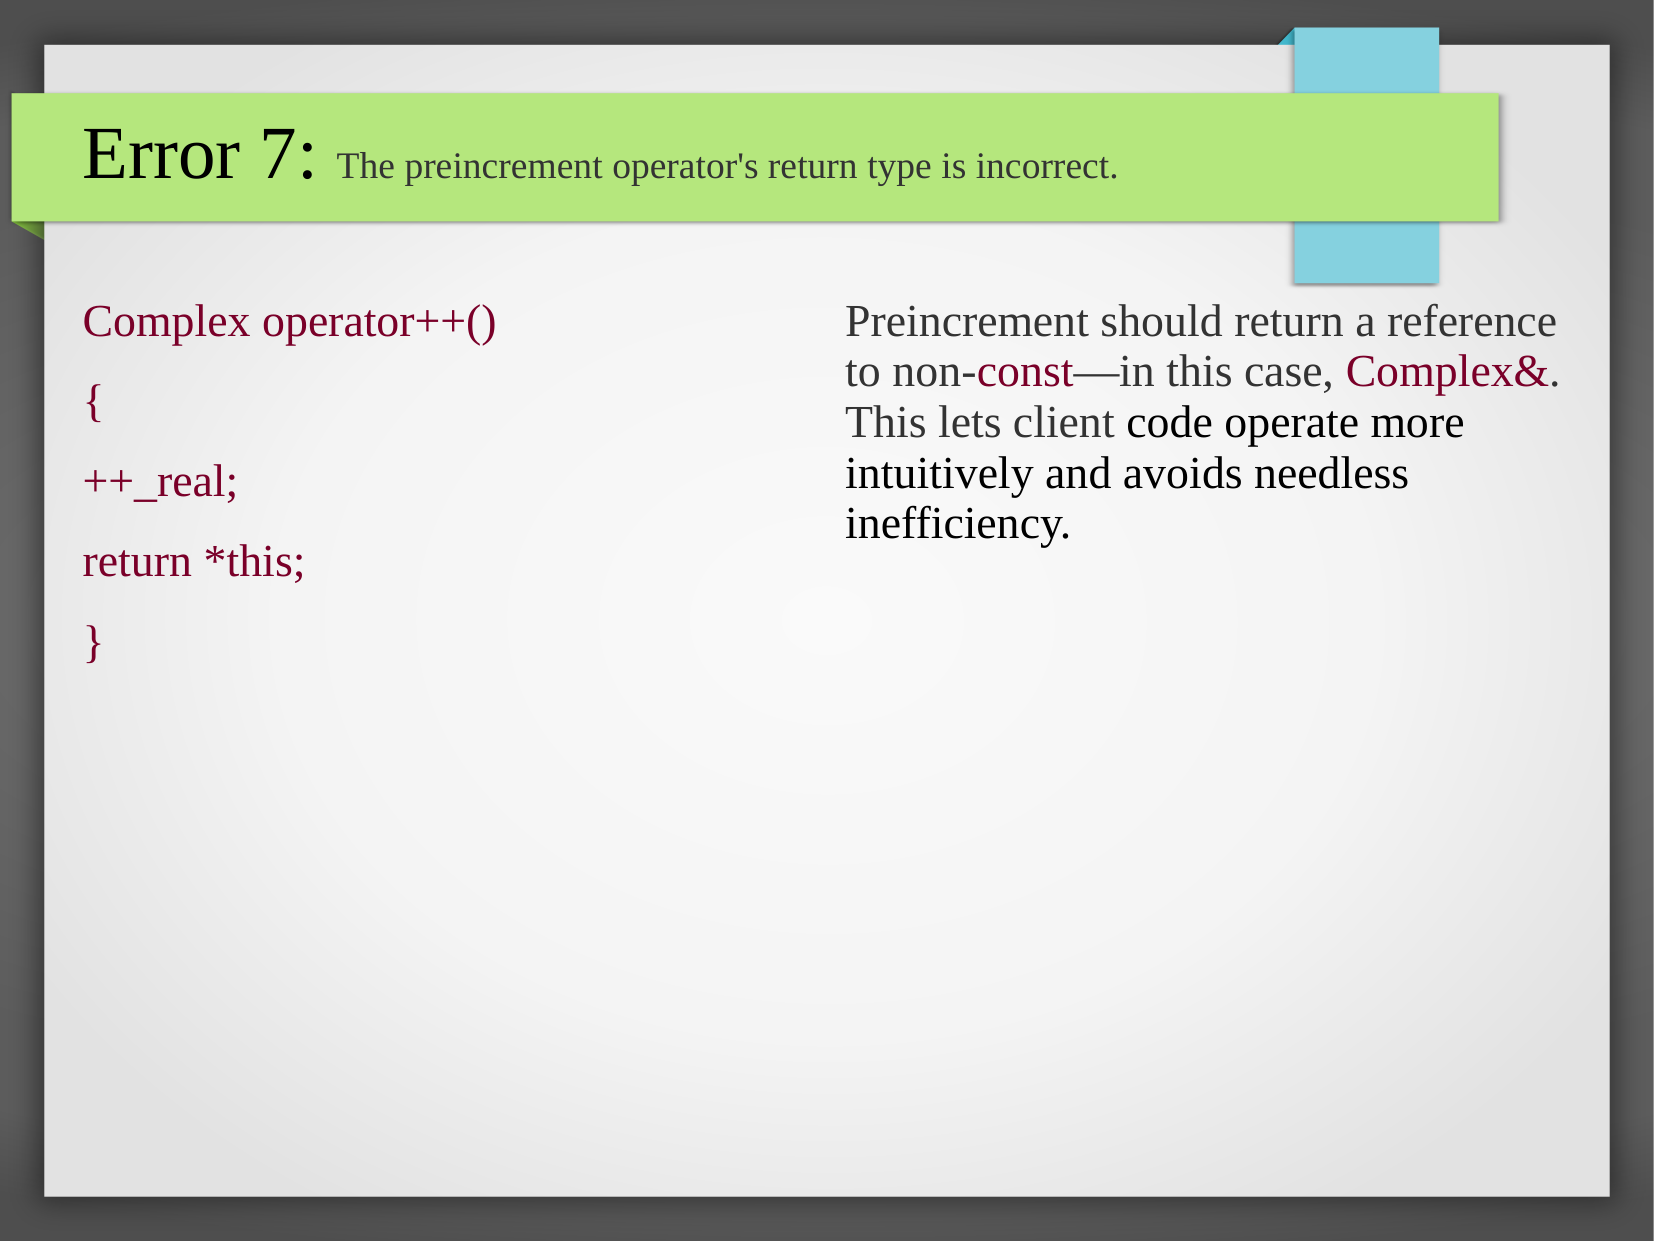

# Error 7: The preincrement operator's return type is incorrect.
Complex operator++()
{
++_real;
return *this;
}
Preincrement should return a reference to non-const—in this case, Complex&. This lets client code operate more intuitively and avoids needless inefficiency.